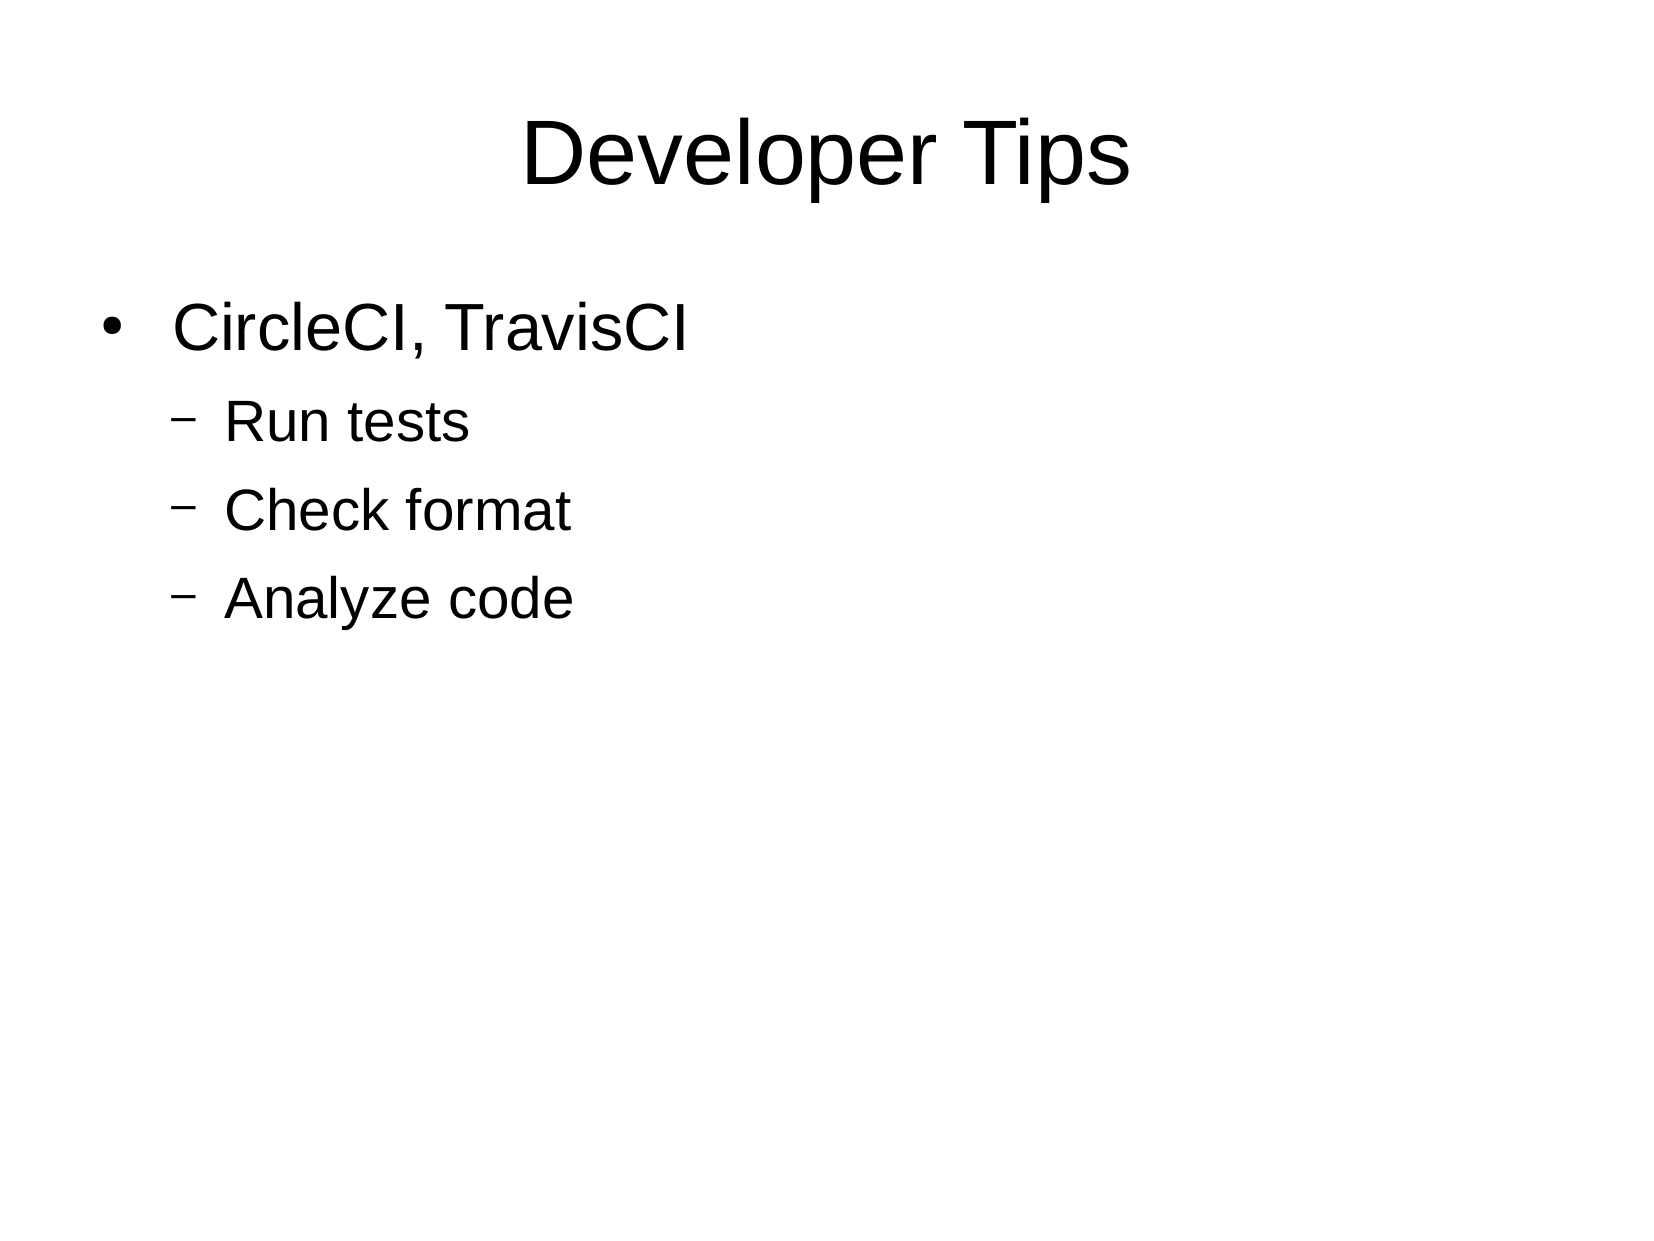

# Developer Tips
 CircleCI, TravisCI
Run tests
Check format
Analyze code